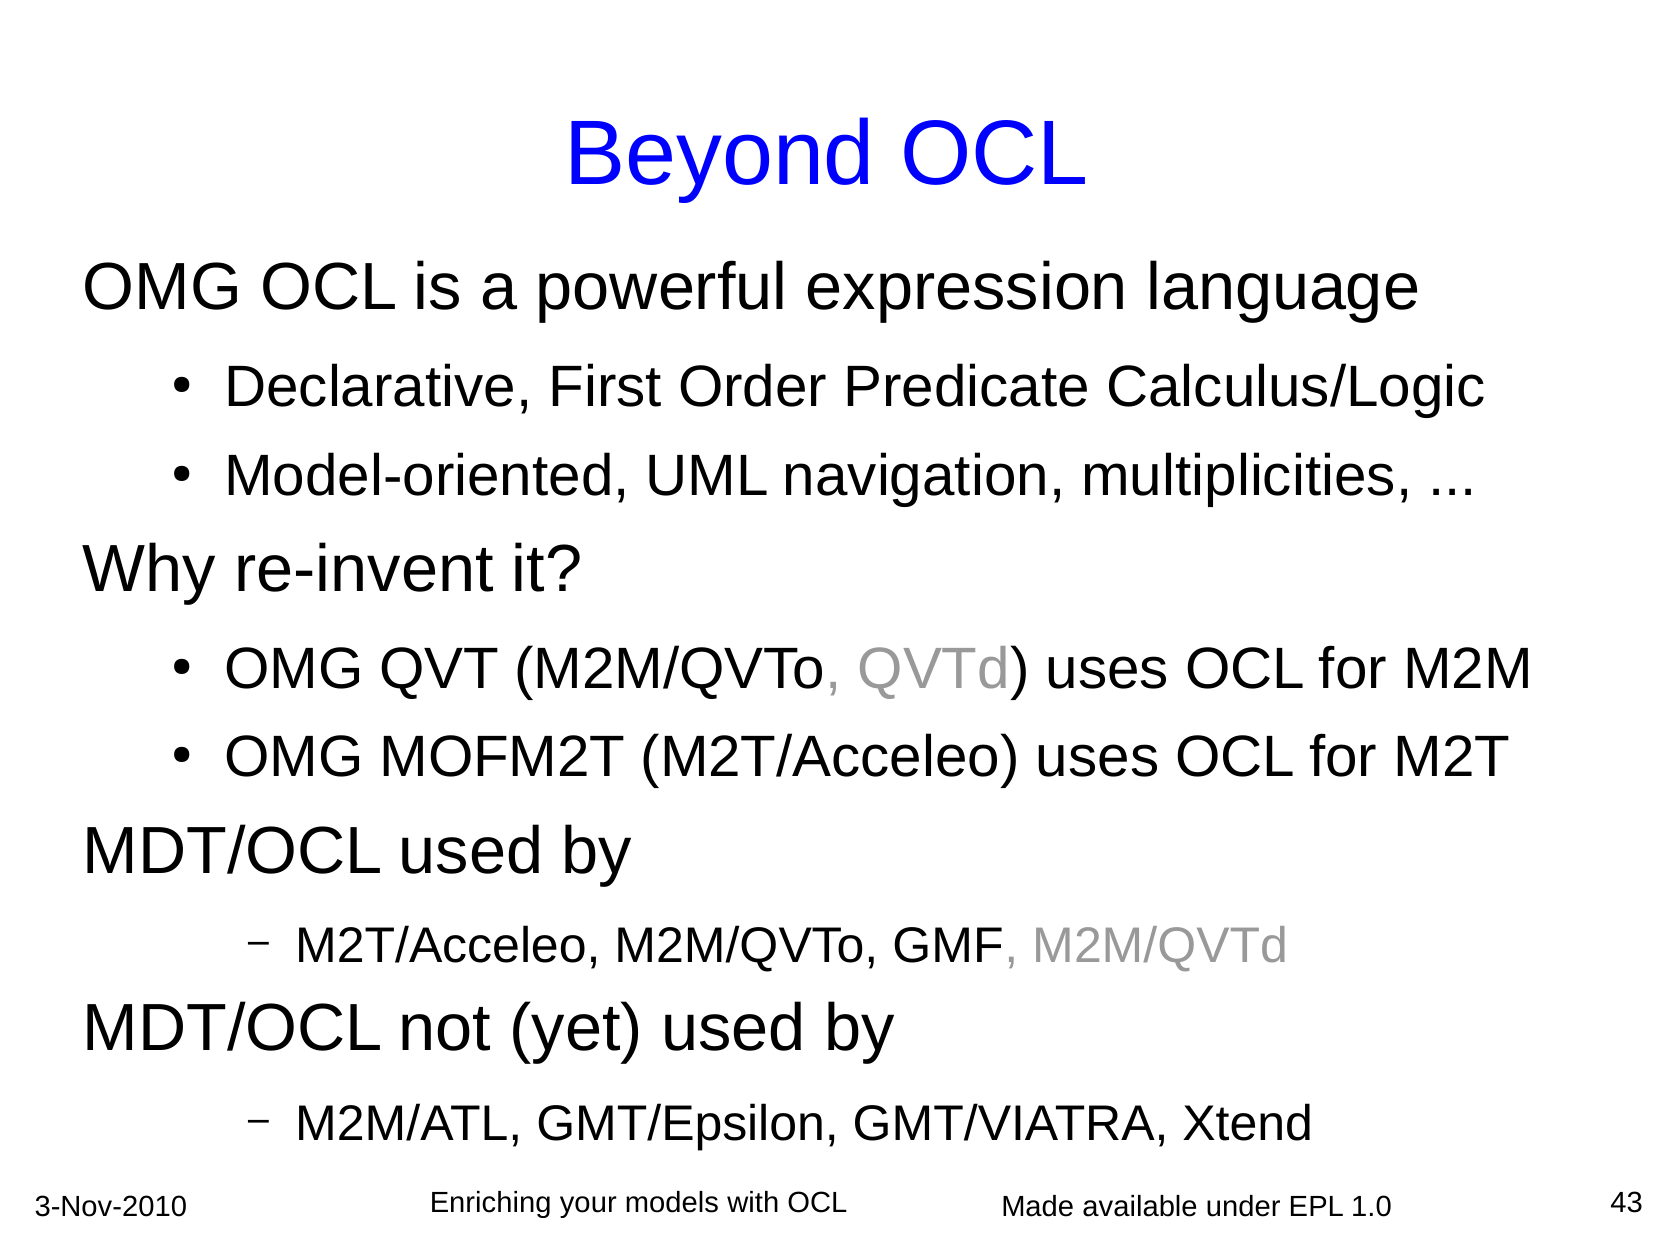

# Beyond OCL
OMG OCL is a powerful expression language
Declarative, First Order Predicate Calculus/Logic
Model-oriented, UML navigation, multiplicities, ...
Why re-invent it?
OMG QVT (M2M/QVTo, QVTd) uses OCL for M2M
OMG MOFM2T (M2T/Acceleo) uses OCL for M2T
MDT/OCL used by
M2T/Acceleo, M2M/QVTo, GMF, M2M/QVTd
MDT/OCL not (yet) used by
M2M/ATL, GMT/Epsilon, GMT/VIATRA, Xtend
Enriching your models with OCL
43
3-Nov-2010